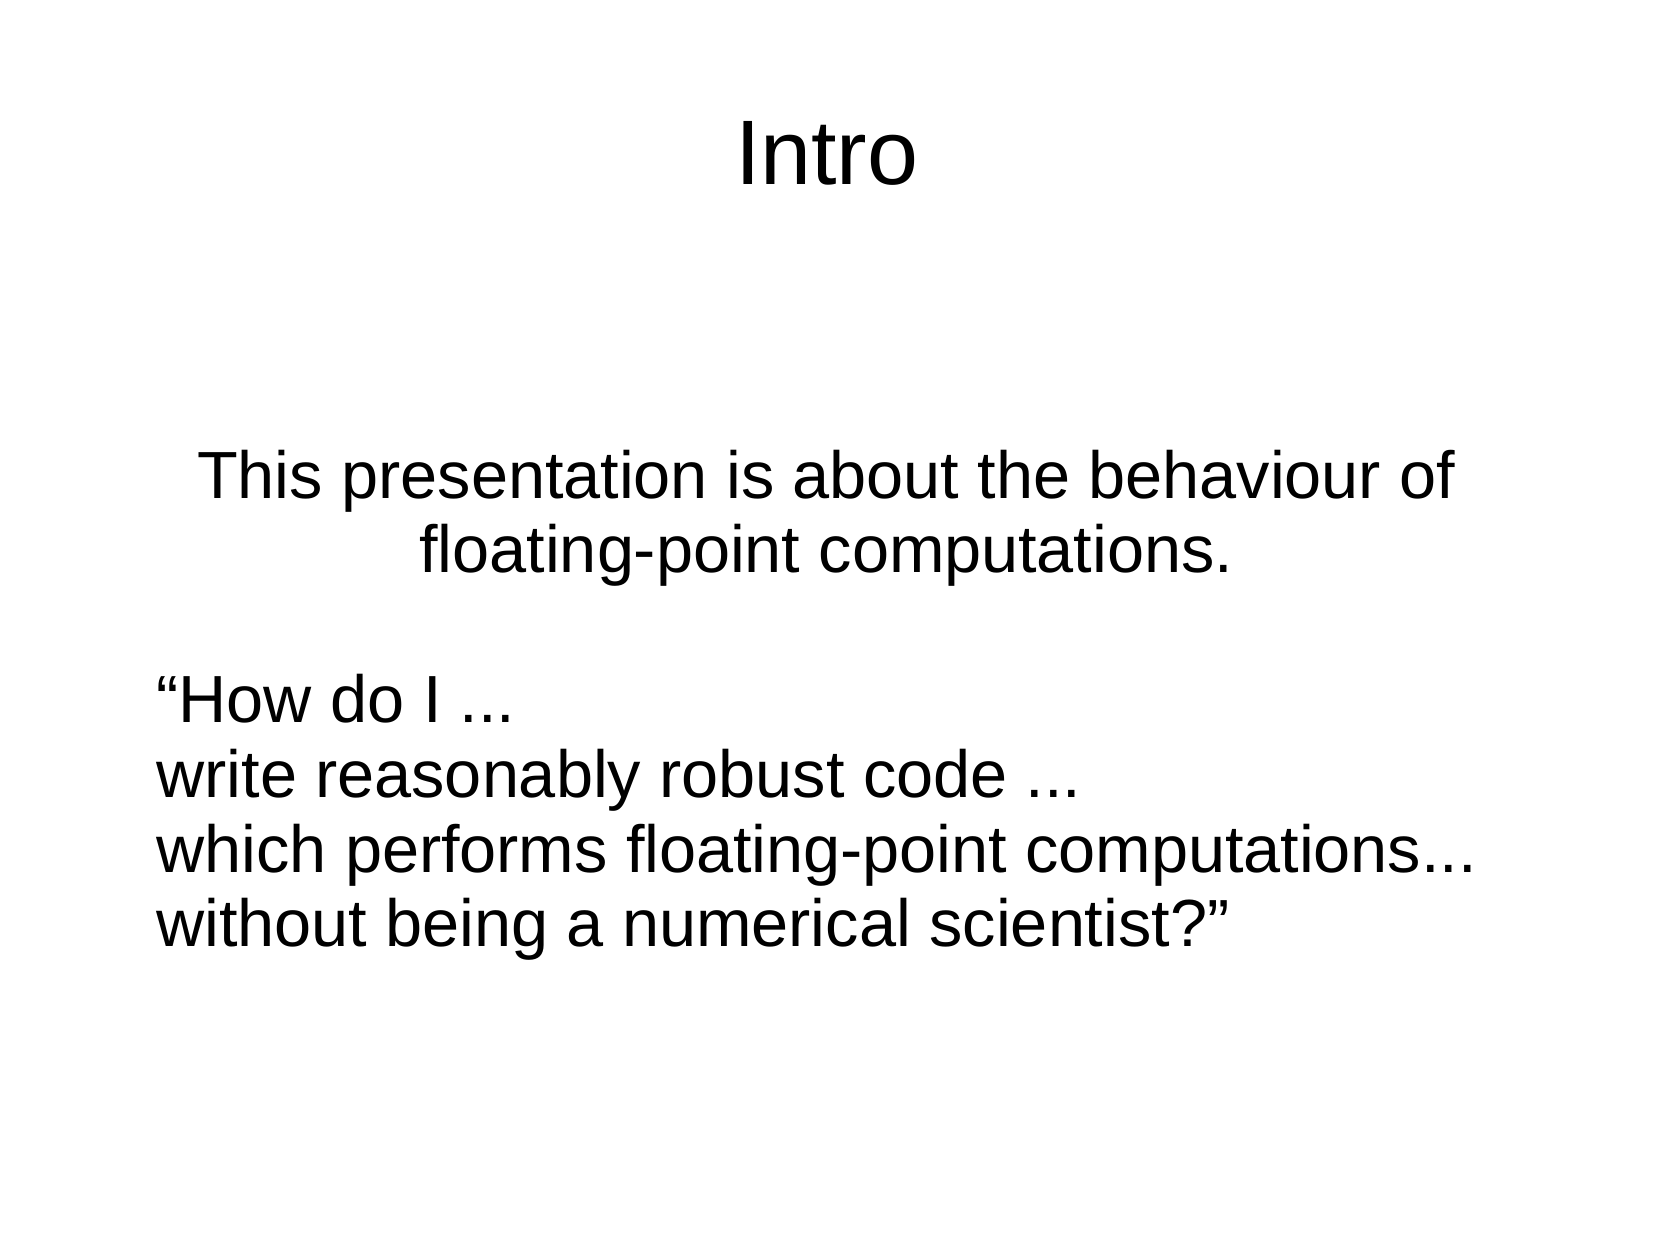

# Intro
This presentation is about the behaviour of floating-point computations.
	“How do I ...
	write reasonably robust code ...
	which performs floating-point computations...
	without being a numerical scientist?”